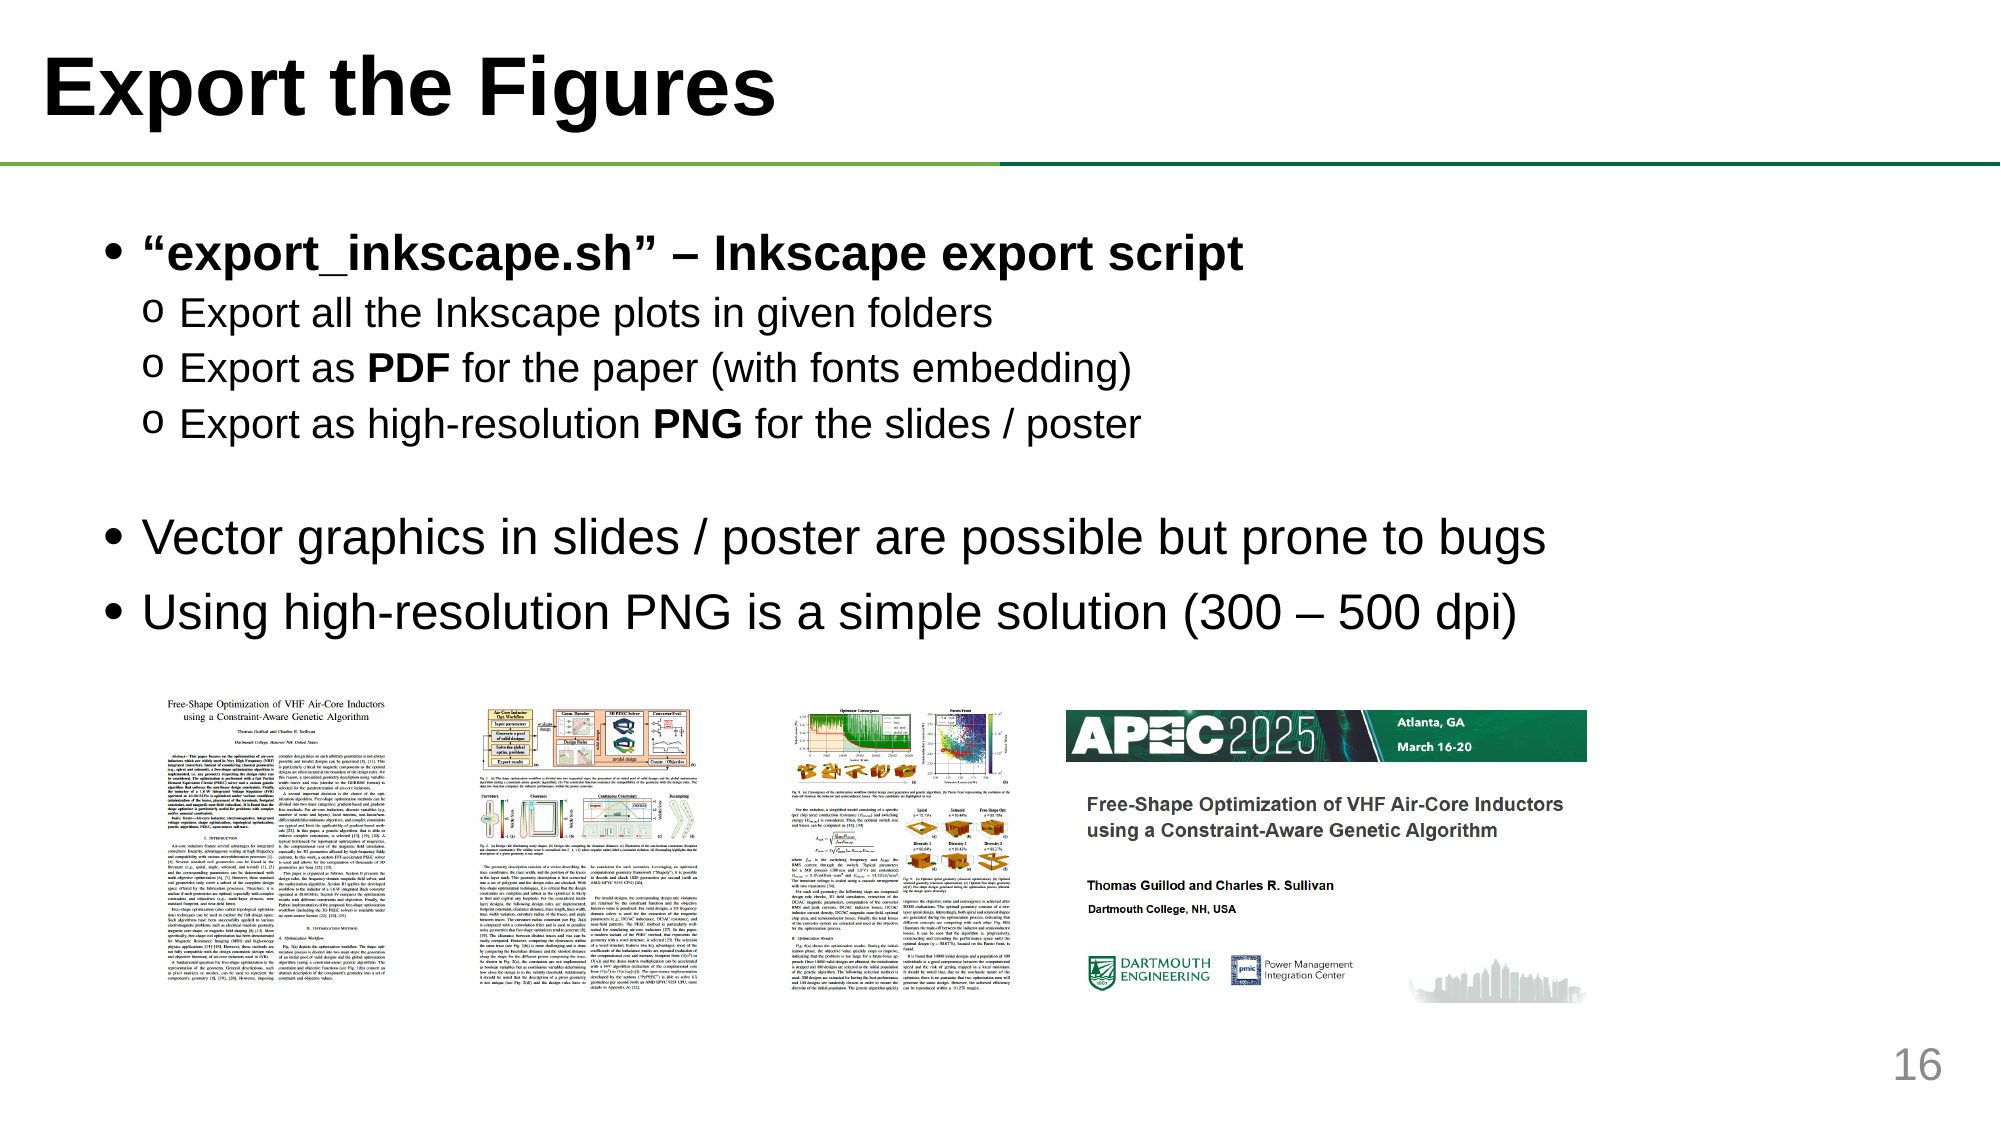

# Export the Figures
“export_inkscape.sh” – Inkscape export script
Export all the Inkscape plots in given folders
Export as PDF for the paper (with fonts embedding)
Export as high-resolution PNG for the slides / poster
Vector graphics in slides / poster are possible but prone to bugs
Using high-resolution PNG is a simple solution (300 – 500 dpi)
16